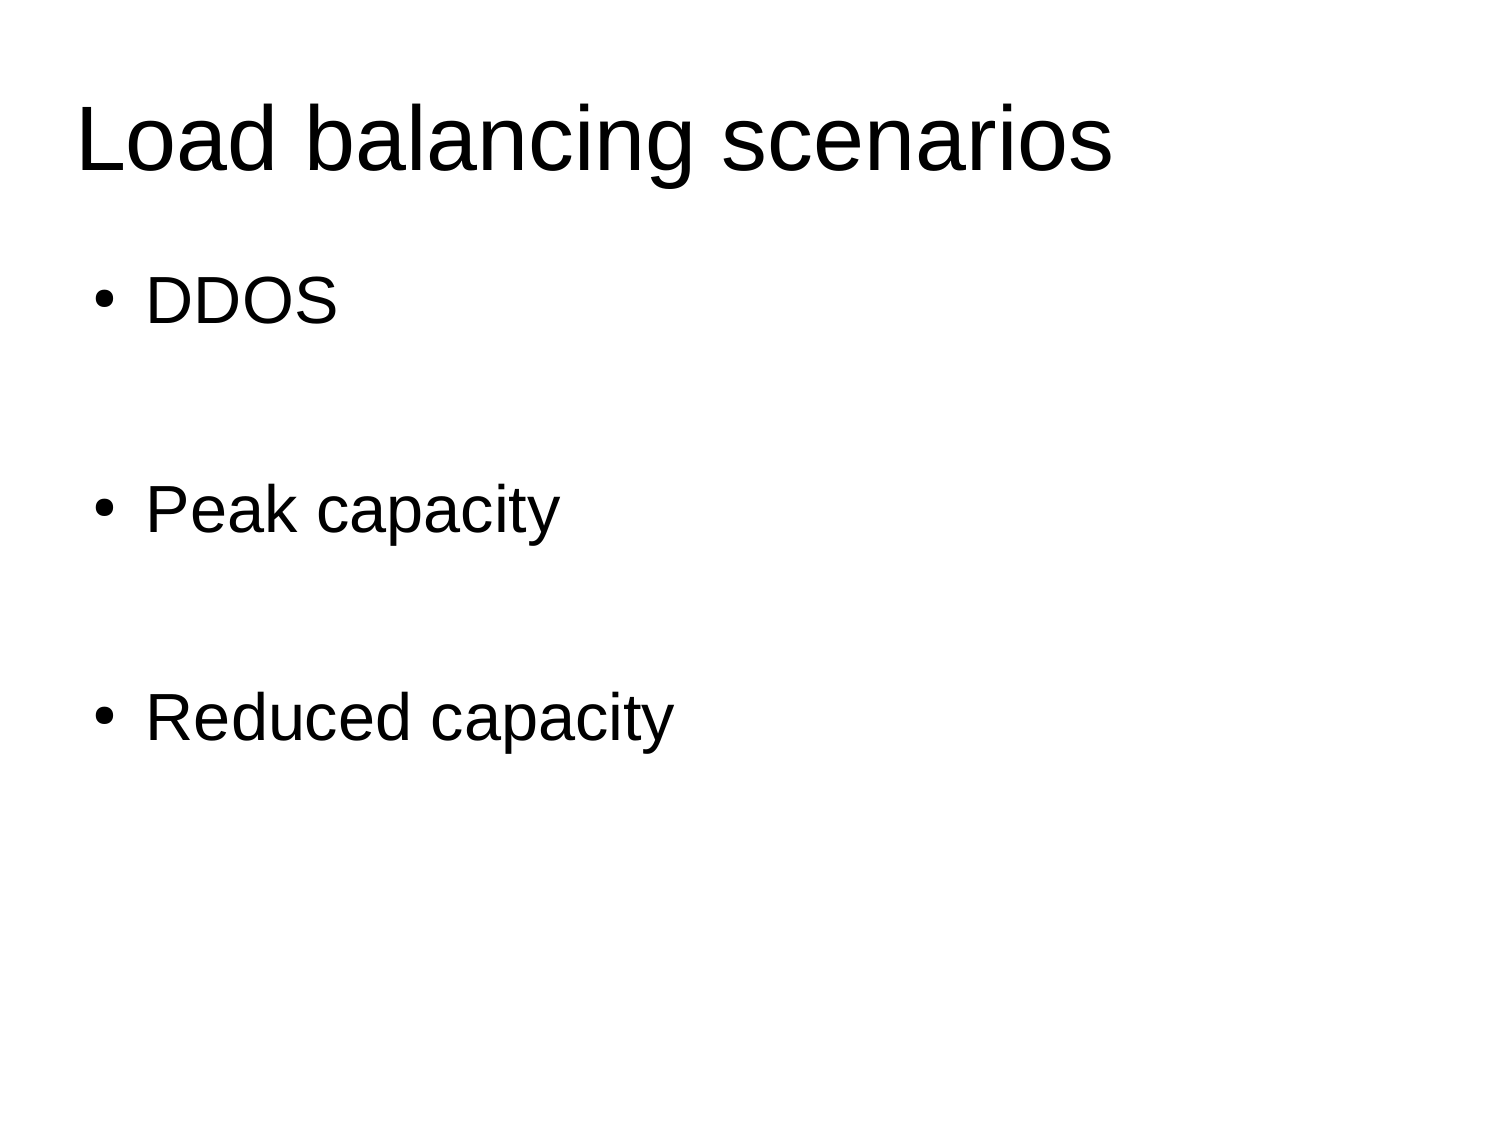

# Load balancing scenarios
DDOS
Peak capacity
Reduced capacity